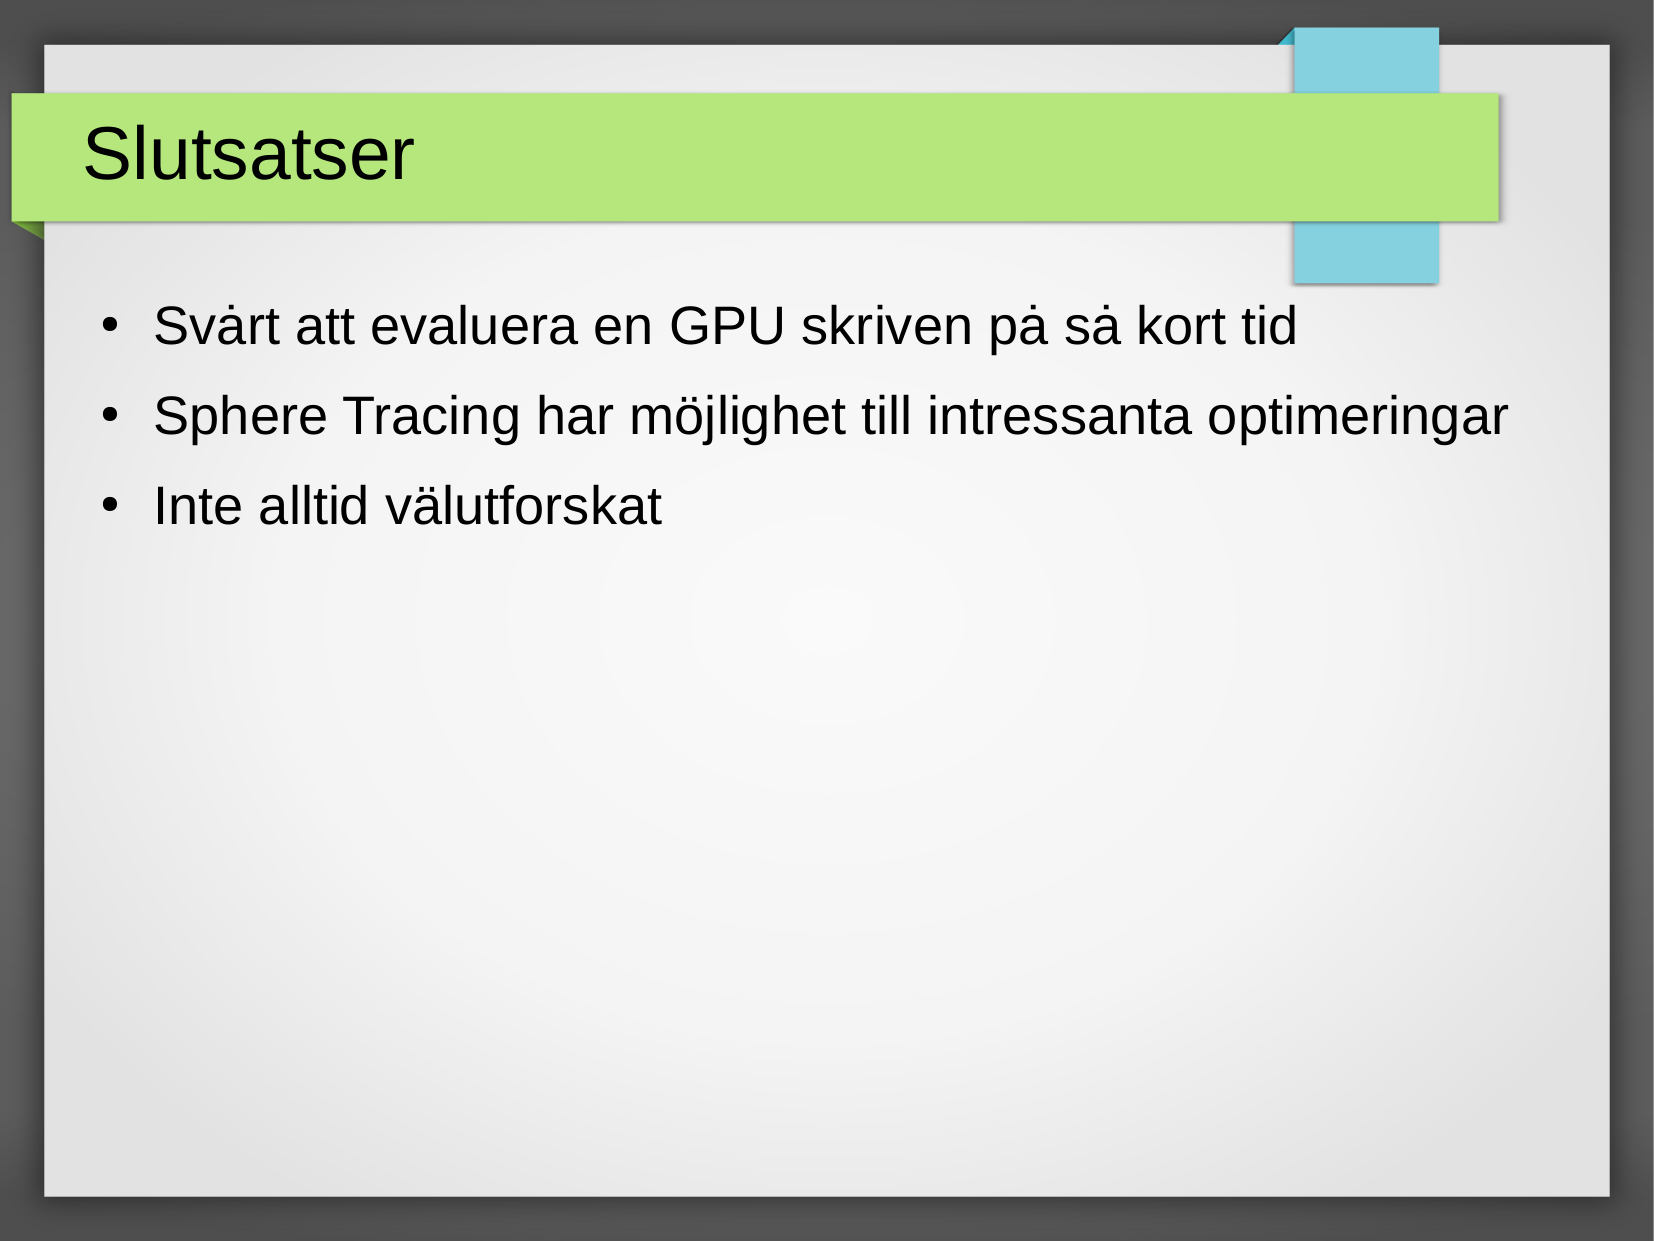

# Slutsatser
Svȧrt att evaluera en GPU skriven pȧ sȧ kort tid
Sphere Tracing har möjlighet till intressanta optimeringar
Inte alltid välutforskat